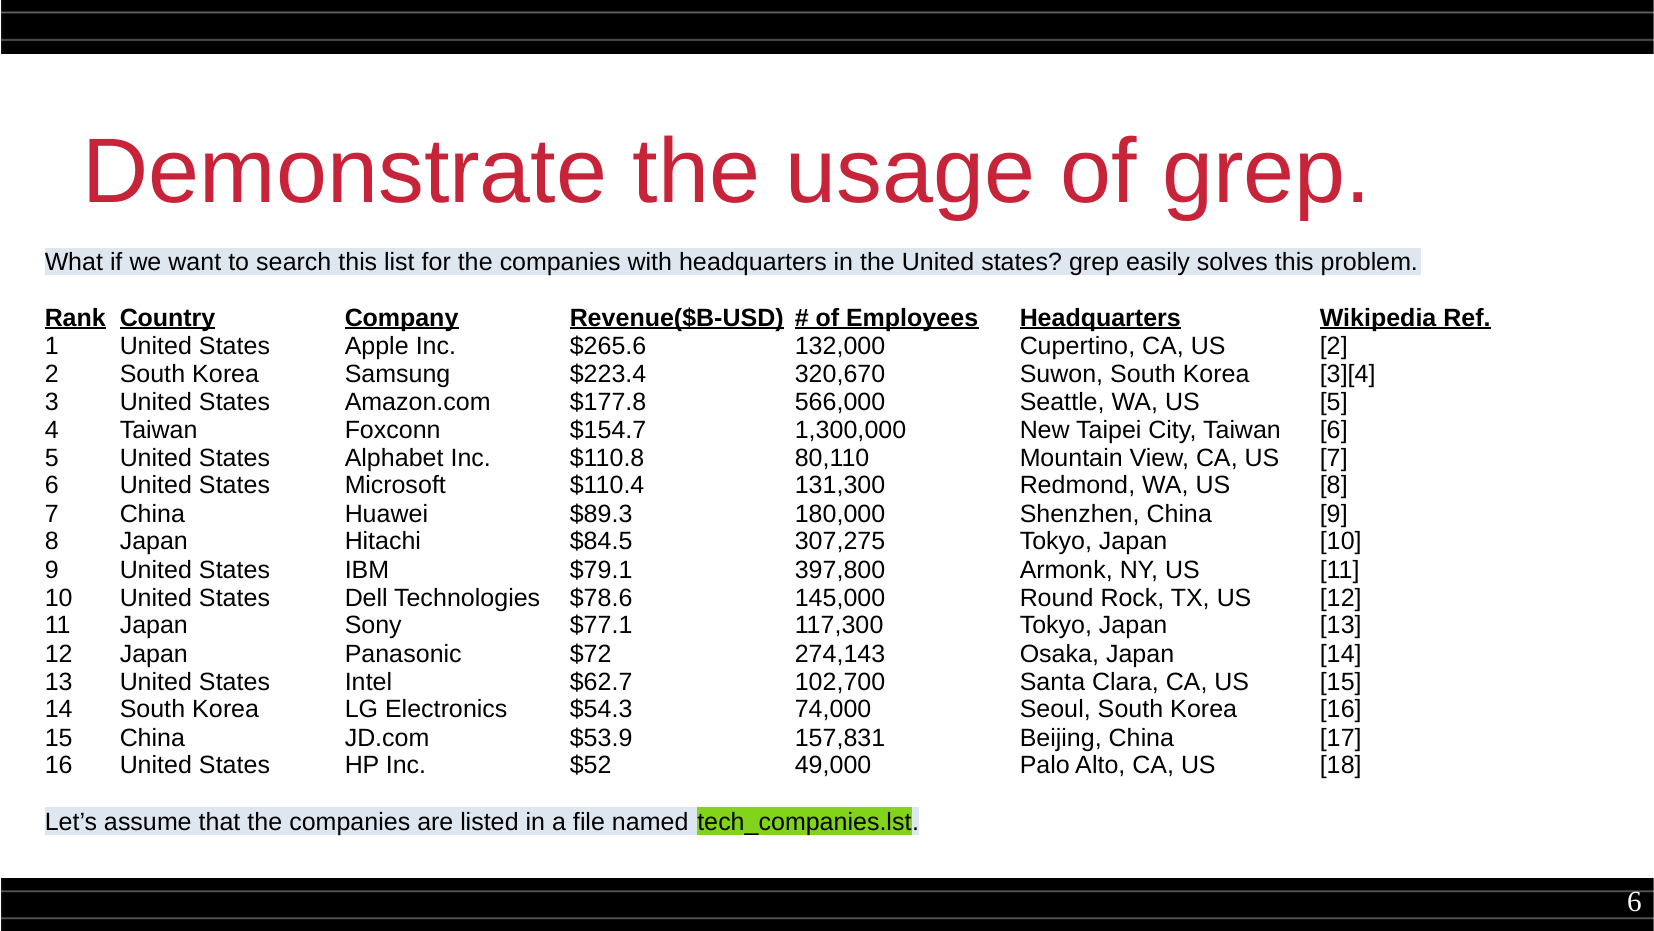

# Demonstrate the usage of grep.
What if we want to search this list for the companies with headquarters in the United states? grep easily solves this problem.
Rank	Country		Company		Revenue($B-USD)	# of Employees	Headquarters		Wikipedia Ref.
1 	United States 	Apple Inc. 		$265.6 		132,000 		Cupertino, CA, US 		[2]
2 	South Korea 		Samsung 		$223.4 		320,670 		Suwon, South Korea 	[3][4]
3 	United States 	Amazon.com 	$177.8 		566,000 		Seattle, WA, US 		[5]
4 	Taiwan 		Foxconn 		$154.7 		1,300,000 		New Taipei City, Taiwan 	[6]
5 	United States 	Alphabet Inc. 	$110.8 		80,110 		Mountain View, CA, US 	[7]
6 	United States 	Microsoft 		$110.4 		131,300 		Redmond, WA, US 		[8]
7 	China 			Huawei 		$89.3 			180,000 		Shenzhen, China 		[9]
8 	Japan 		Hitachi 		$84.5 			307,275 		Tokyo, Japan 		[10]
9 	United States 	IBM 			$79.1 			397,800 		Armonk, NY, US 		[11]
10 	United States 	Dell Technologies 	$78.6 			145,000 		Round Rock, TX, US 	[12]
11 	Japan 		Sony 			$77.1 			117,300 		Tokyo, Japan 		[13]
12 	Japan 		Panasonic 		$72 			274,143 		Osaka, Japan 		[14]
13 	United States 	Intel 			$62.7 			102,700 		Santa Clara, CA, US 	[15]
14 	South Korea 		LG Electronics 	$54.3 			74,000 		Seoul, South Korea 	[16]
15 	China 			JD.com 		$53.9 			157,831 		Beijing, China 		[17]
16 	United States 	HP Inc. 		$52 			49,000 		Palo Alto, CA, US 		[18]
Let’s assume that the companies are listed in a file named tech_companies.lst.